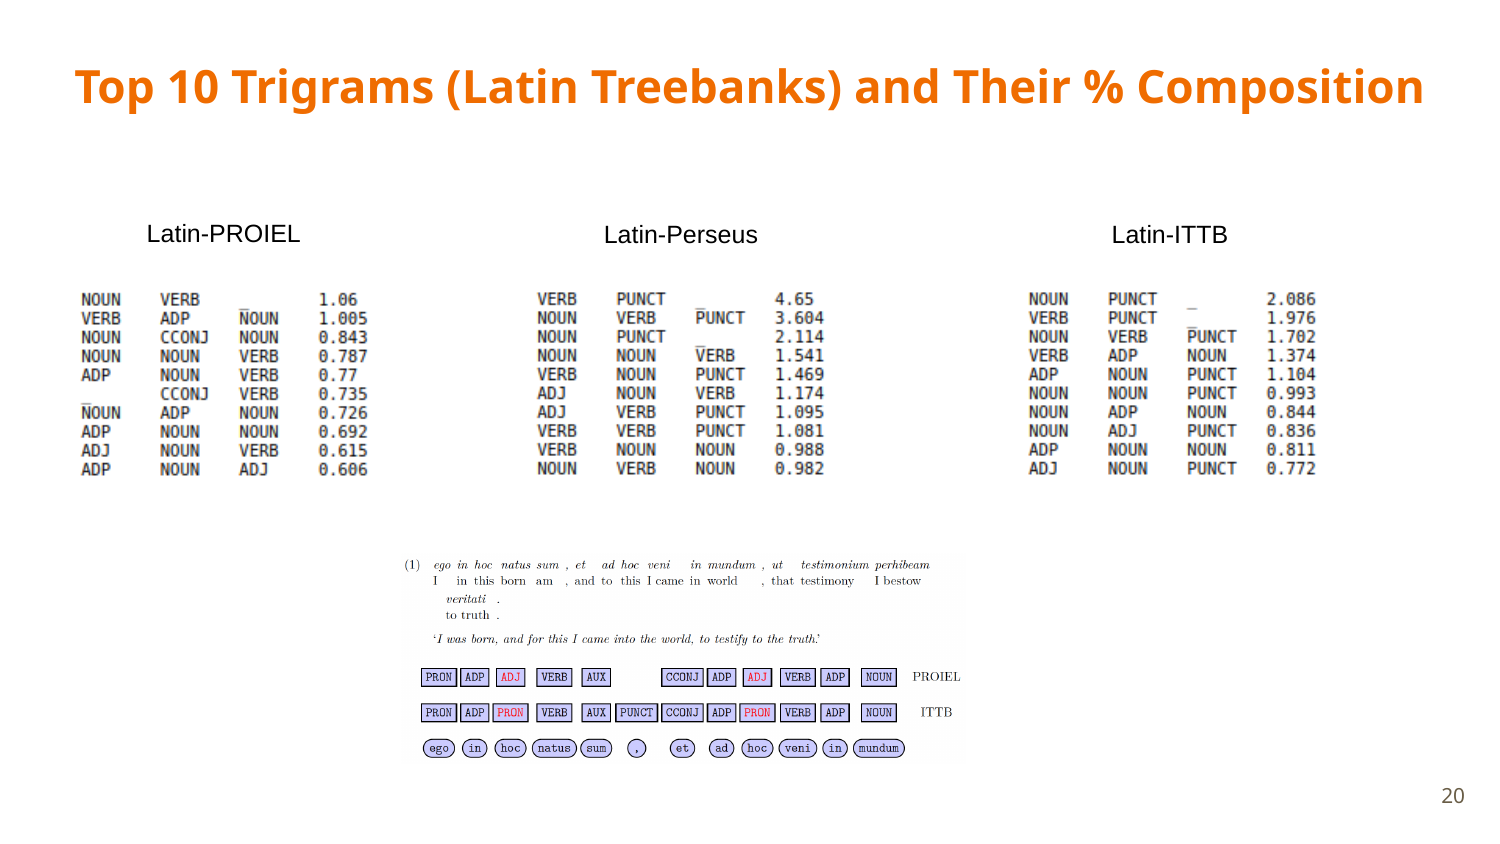

# Top 10 Trigrams (Latin Treebanks) and Their % Composition
Latin-PROIEL
Latin-Perseus
Latin-ITTB